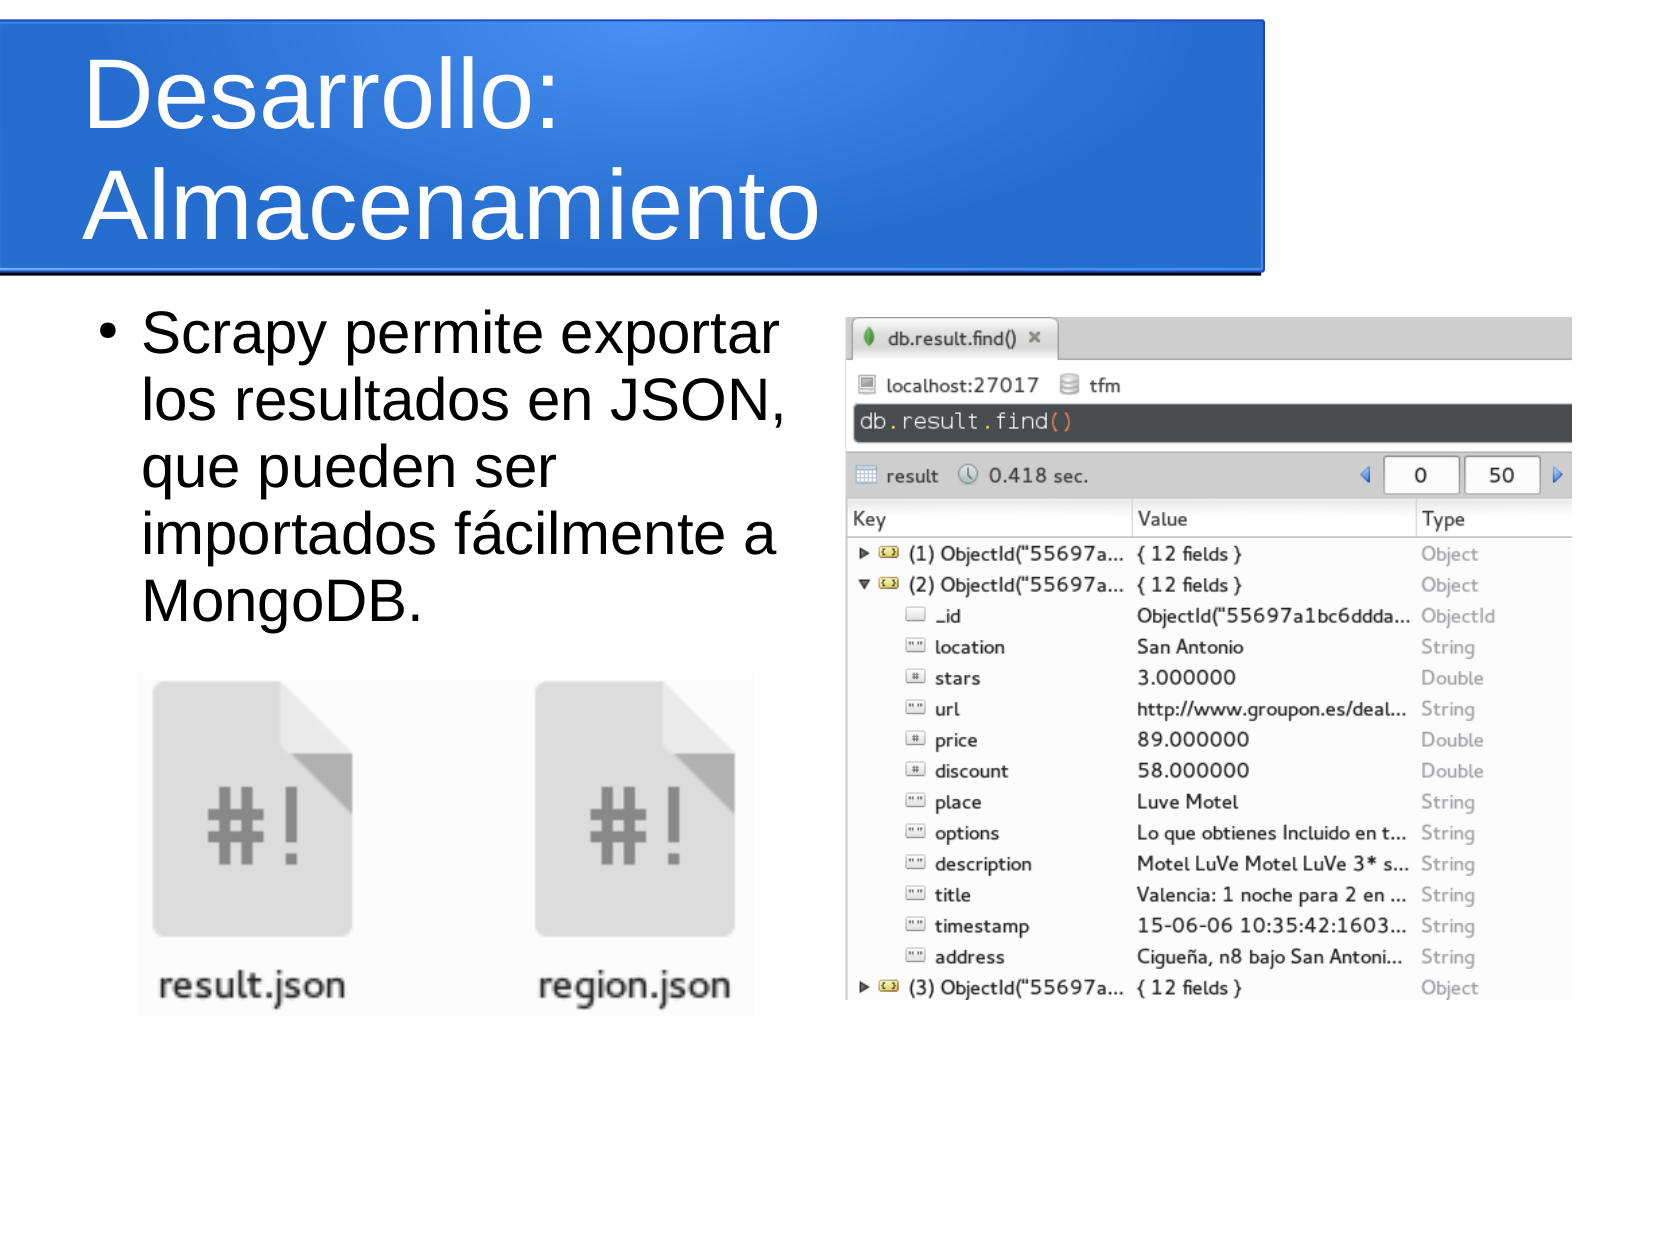

# Desarrollo: Almacenamiento
Scrapy permite exportar los resultados en JSON, que pueden ser importados fácilmente a MongoDB.